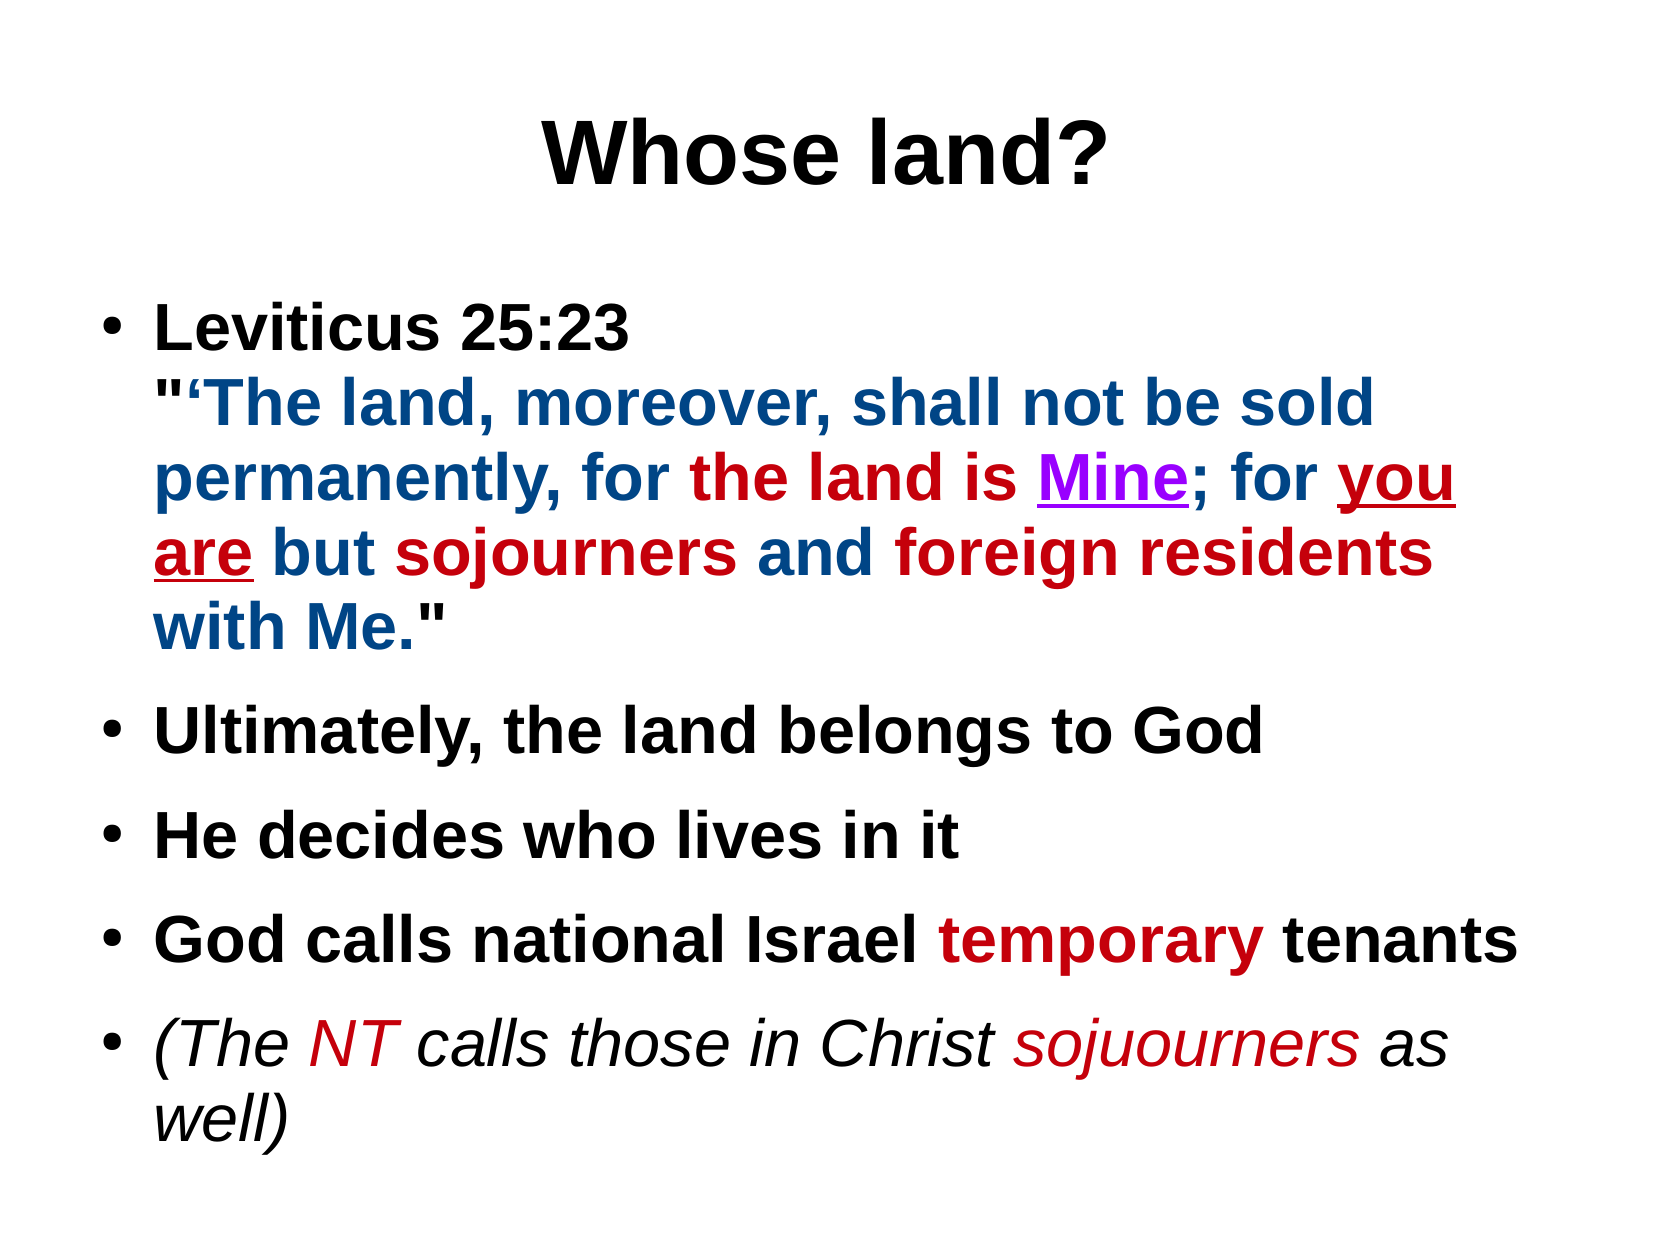

# Whose land?
Leviticus 25:23
"‘The land, moreover, shall not be sold permanently, for the land is Mine; for you are but sojourners and foreign residents with Me."
Ultimately, the land belongs to God
He decides who lives in it
God calls national Israel temporary tenants
(The NT calls those in Christ sojuourners as well)